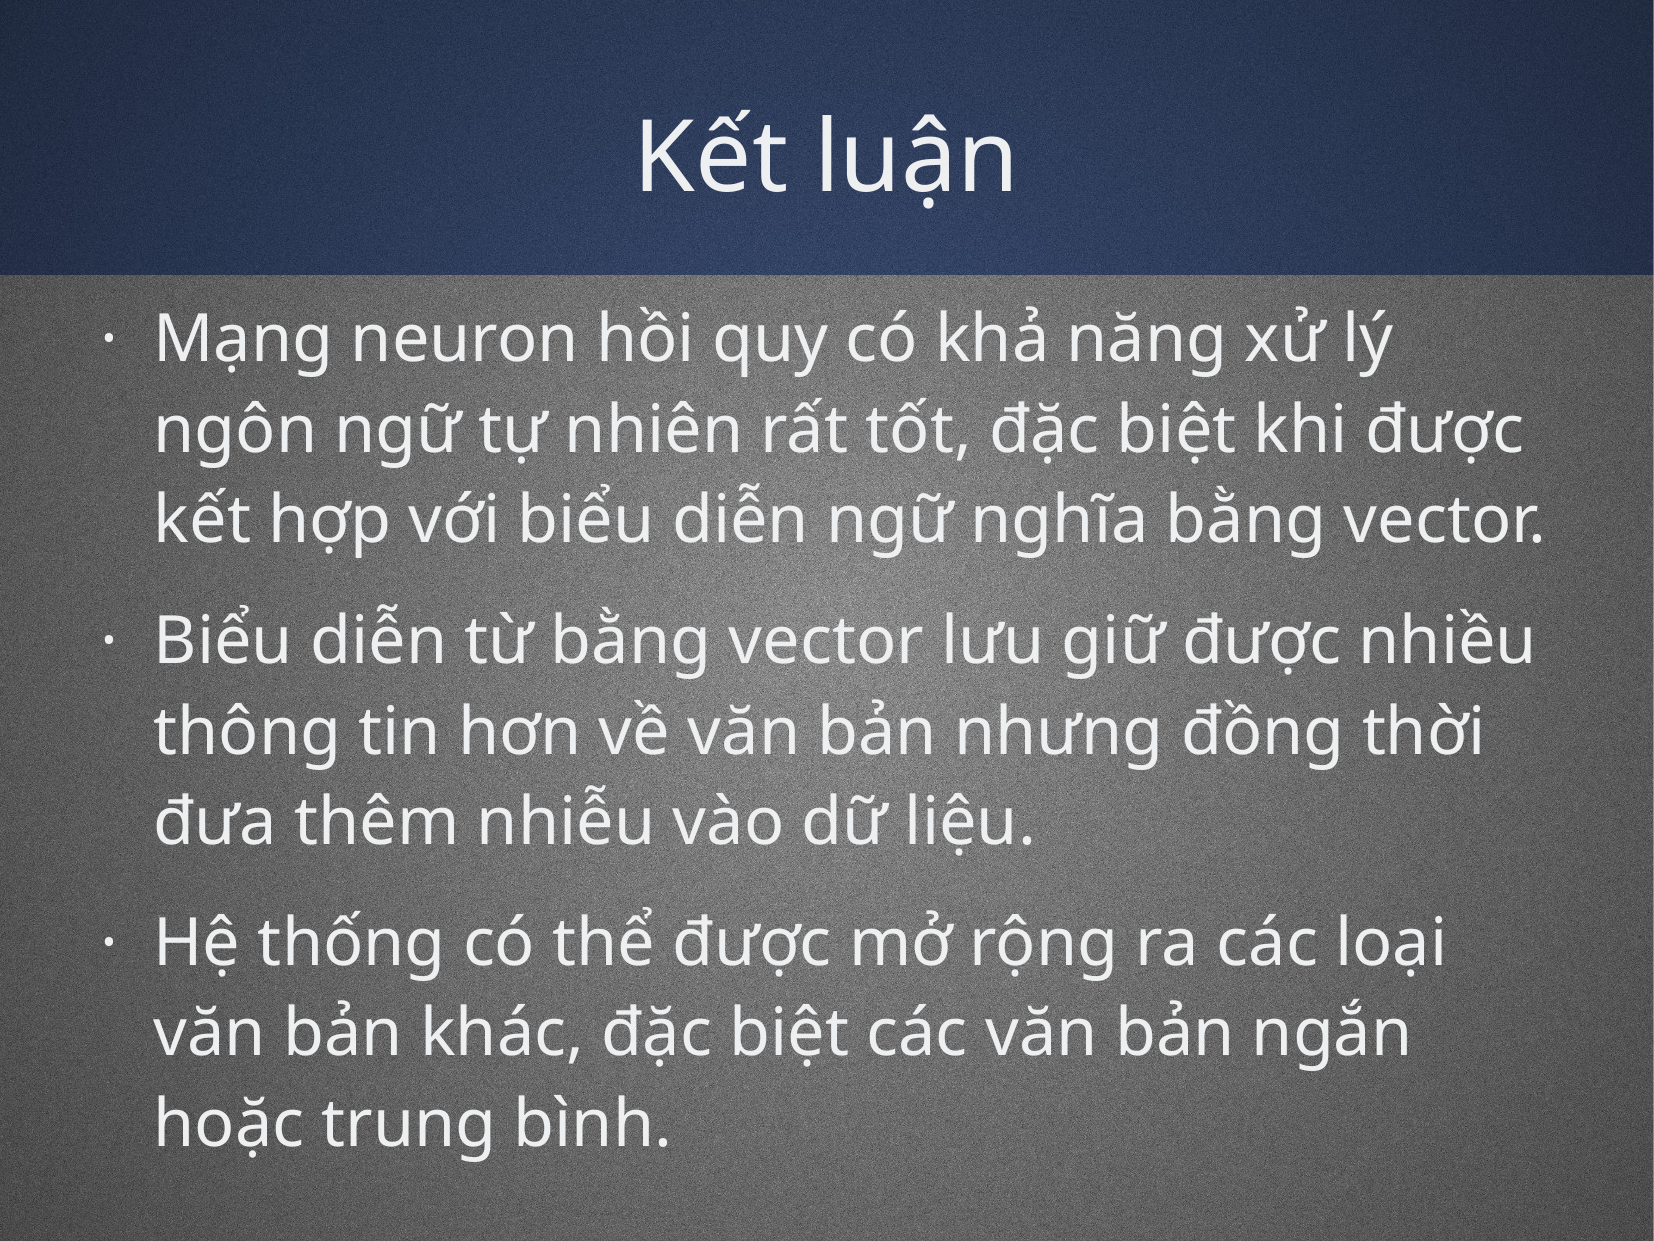

# Kết luận
Mạng neuron hồi quy có khả năng xử lý ngôn ngữ tự nhiên rất tốt, đặc biệt khi được kết hợp với biểu diễn ngữ nghĩa bằng vector.
Biểu diễn từ bằng vector lưu giữ được nhiều thông tin hơn về văn bản nhưng đồng thời đưa thêm nhiễu vào dữ liệu.
Hệ thống có thể được mở rộng ra các loại văn bản khác, đặc biệt các văn bản ngắn hoặc trung bình.